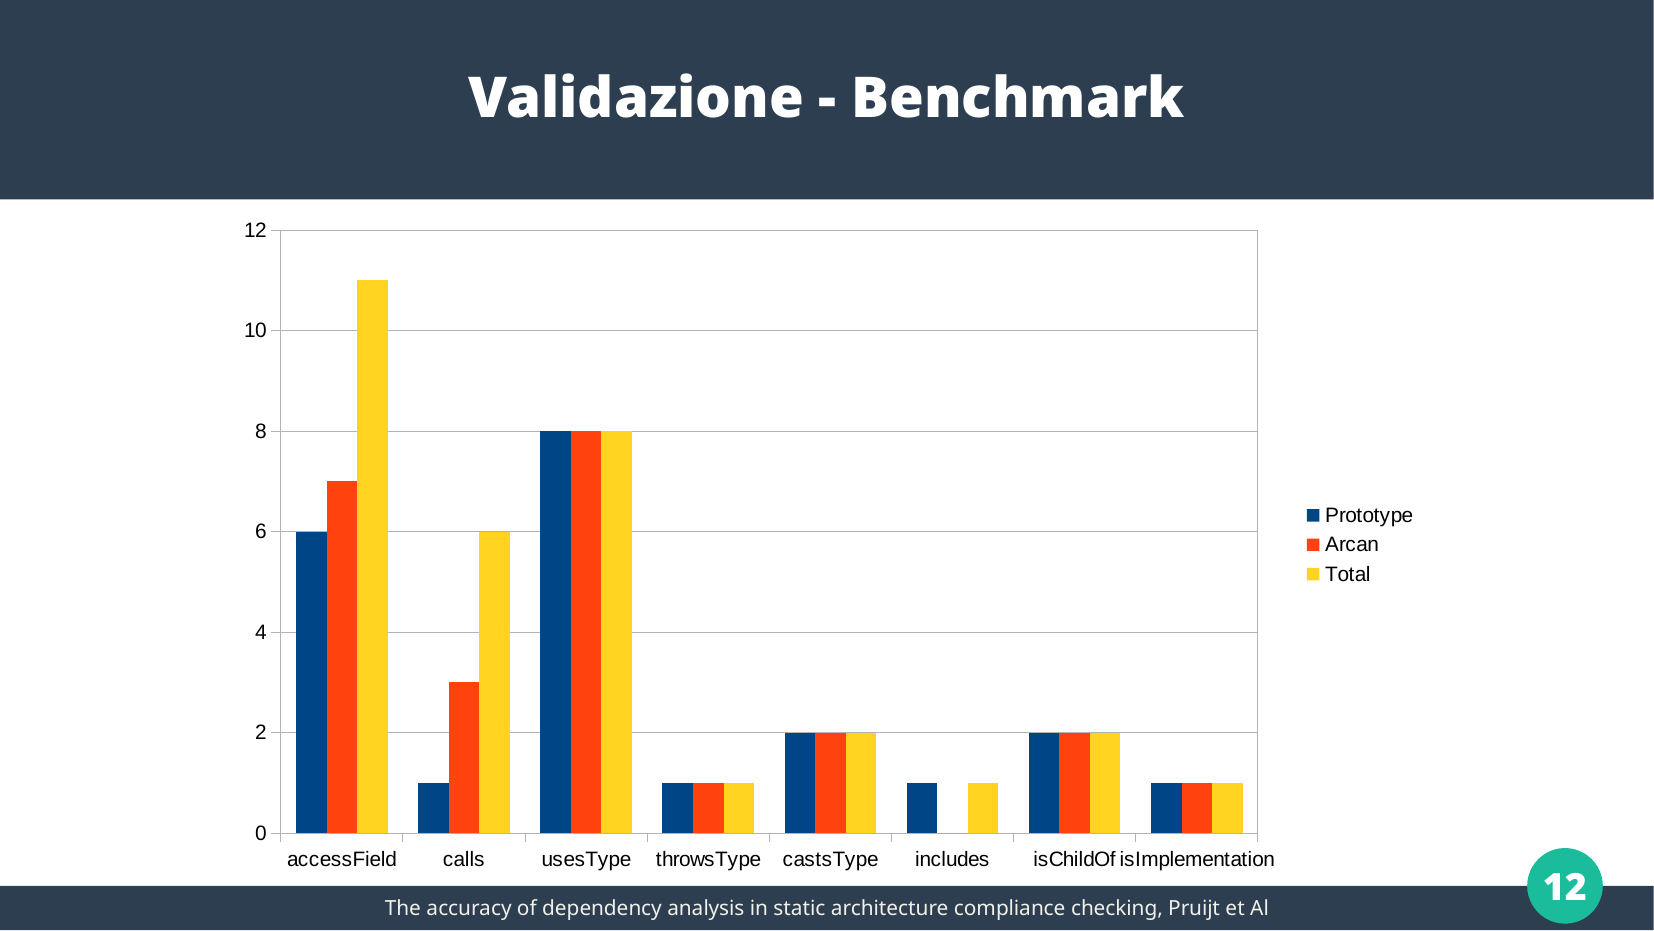

# Validazione - Benchmark
### Chart
| Category | Prototype | Arcan | Total |
|---|---|---|---|
| accessField | 6.0 | 7.0 | 11.0 |
| calls | 1.0 | 3.0 | 6.0 |
| usesType | 8.0 | 8.0 | 8.0 |
| throwsType | 1.0 | 1.0 | 1.0 |
| castsType | 2.0 | 2.0 | 2.0 |
| includes | 1.0 | 0.0 | 1.0 |
| isChildOf | 2.0 | 2.0 | 2.0 |
| isImplementation | 1.0 | 1.0 | 1.0 |The accuracy of dependency analysis in static architecture compliance checking, Pruijt et Al